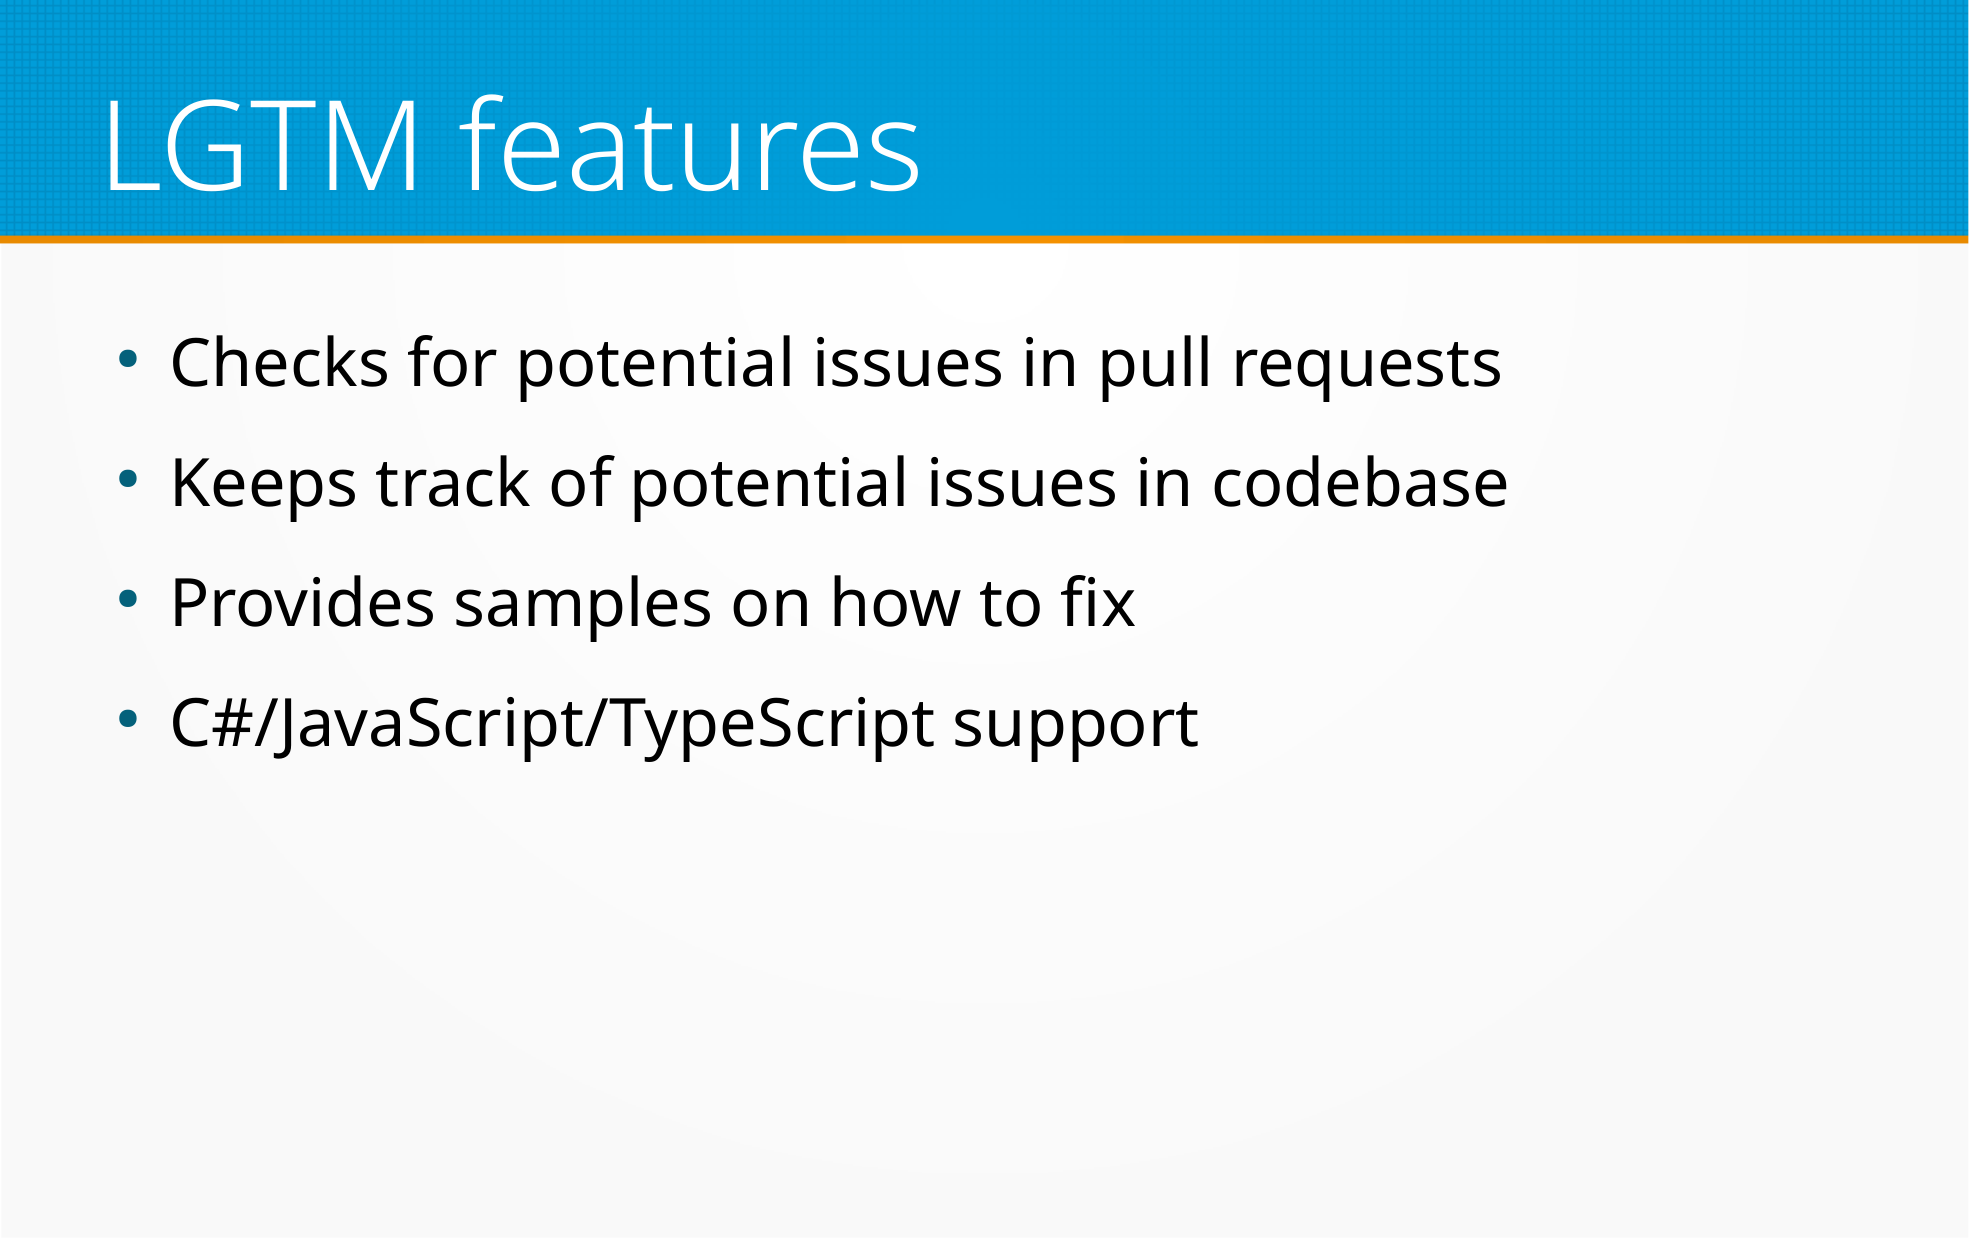

# LGTM features
Checks for potential issues in pull requests
Keeps track of potential issues in codebase
Provides samples on how to fix
C#/JavaScript/TypeScript support